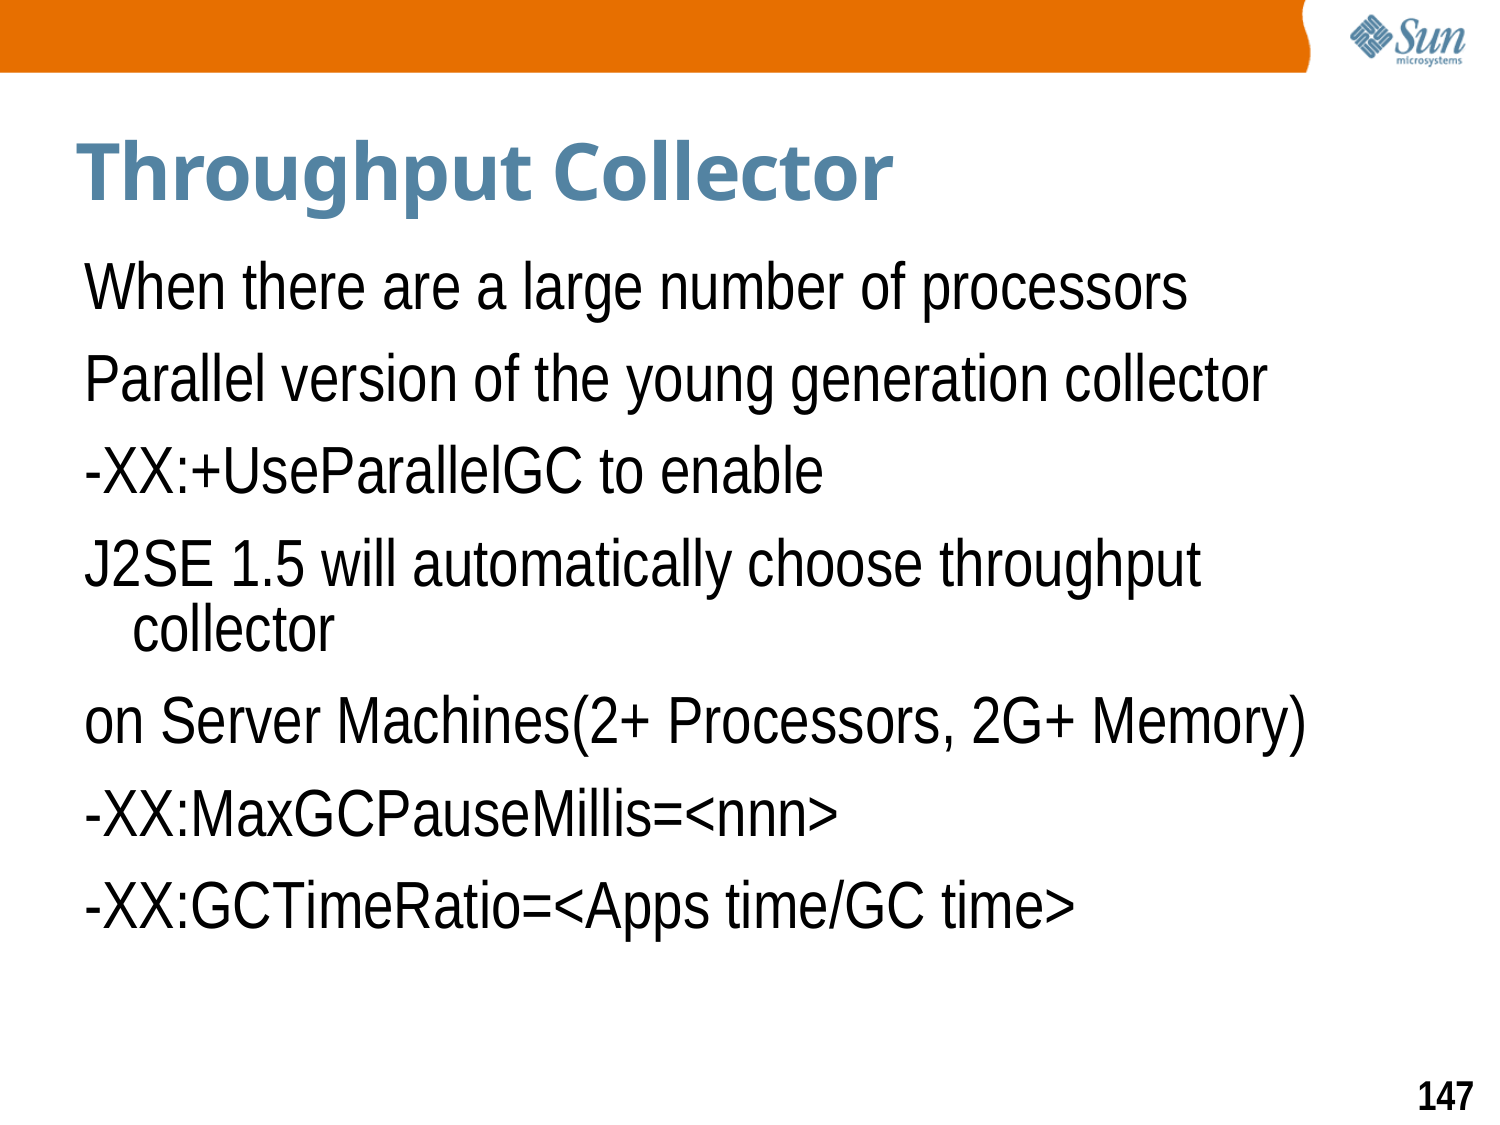

# Throughput Collector
When there are a large number of processors
Parallel version of the young generation collector
-XX:+UseParallelGC to enable
J2SE 1.5 will automatically choose throughput collector
on Server Machines(2+ Processors, 2G+ Memory)
-XX:MaxGCPauseMillis=<nnn>
-XX:GCTimeRatio=<Apps time/GC time>